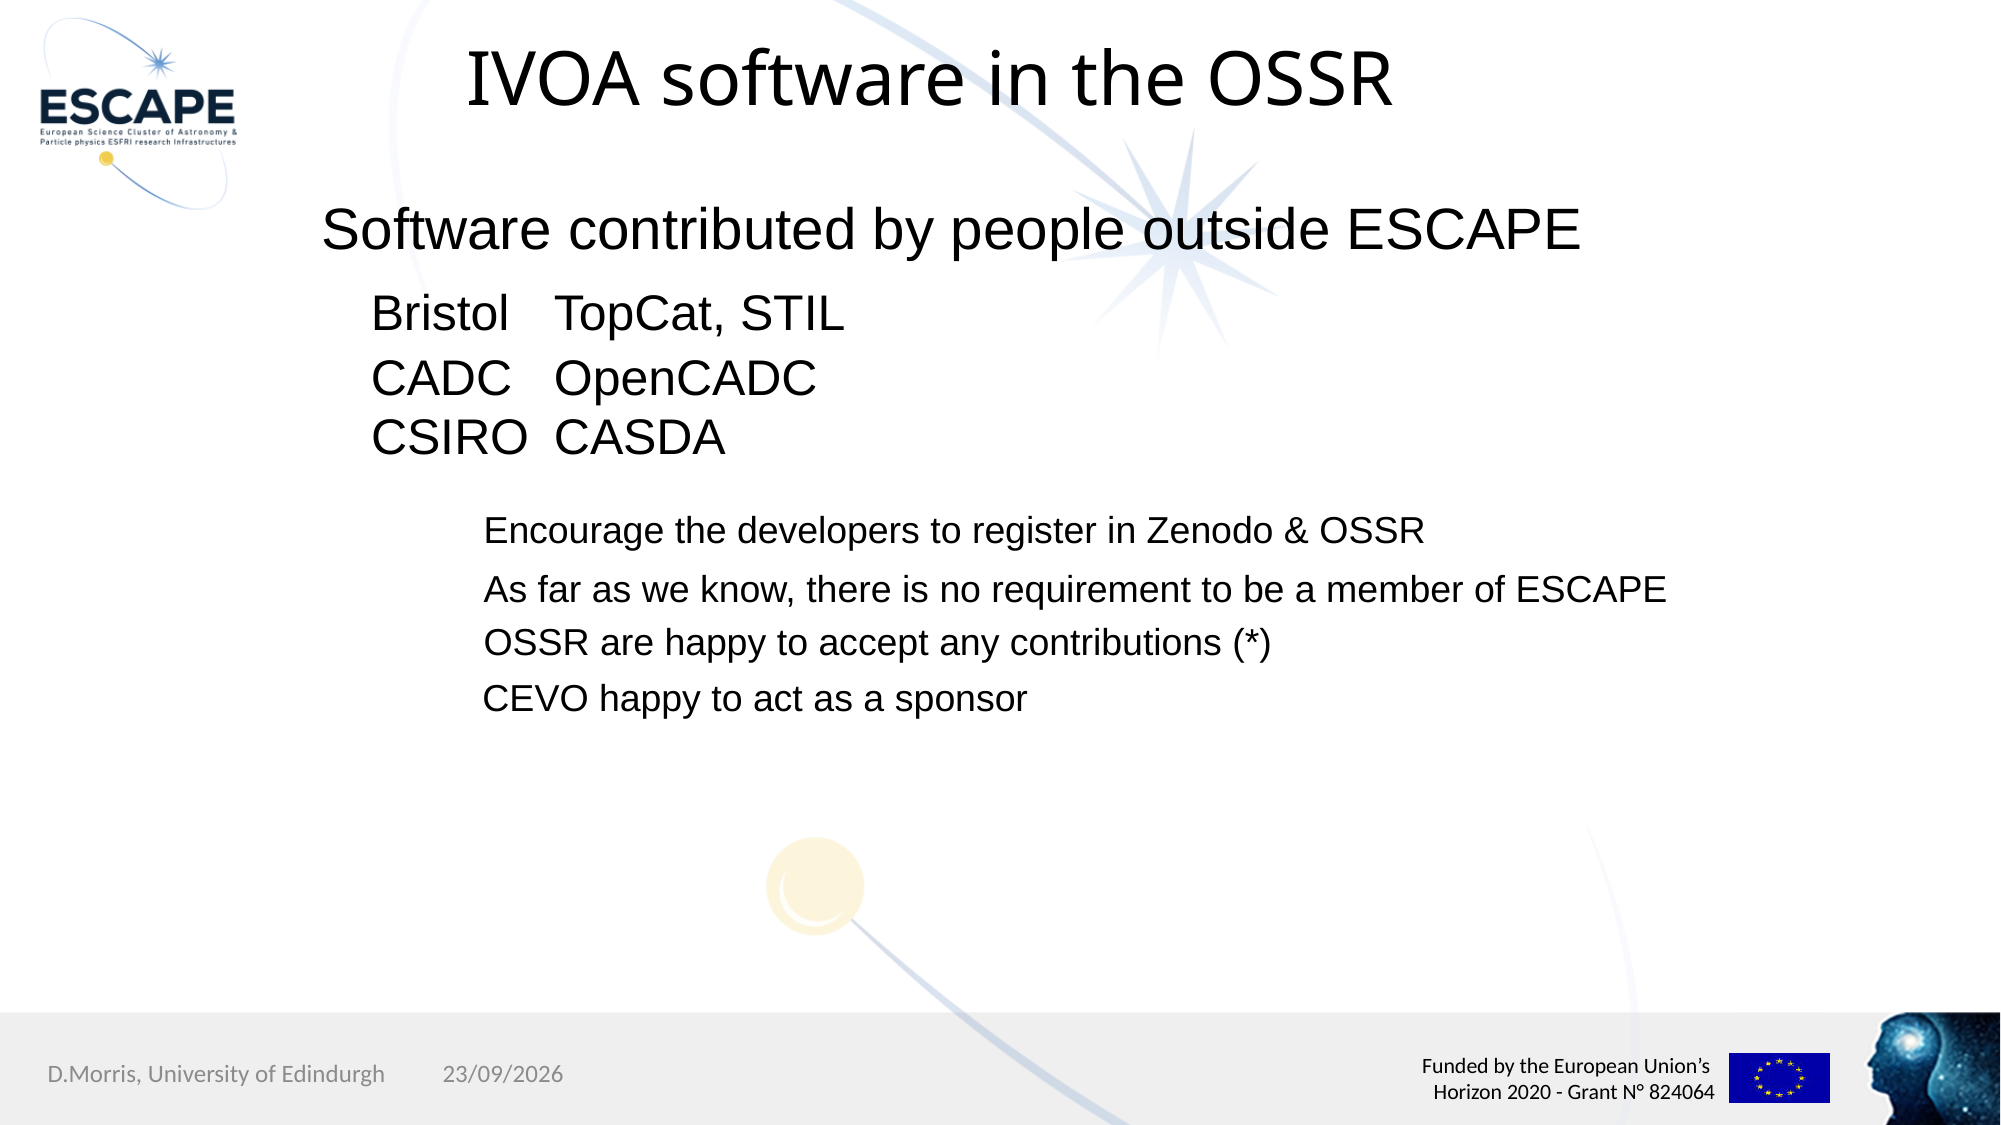

# IVOA software in the OSSR
Software contributed by people outside ESCAPE
Bristol
TopCat, STIL
CADC
OpenCADC
CSIRO
CASDA
Encourage the developers to register in Zenodo & OSSR
As far as we know, there is no requirement to be a member of ESCAPE
OSSR are happy to accept any contributions (*)
CEVO happy to act as a sponsor
D.Morris, University of Edindurgh